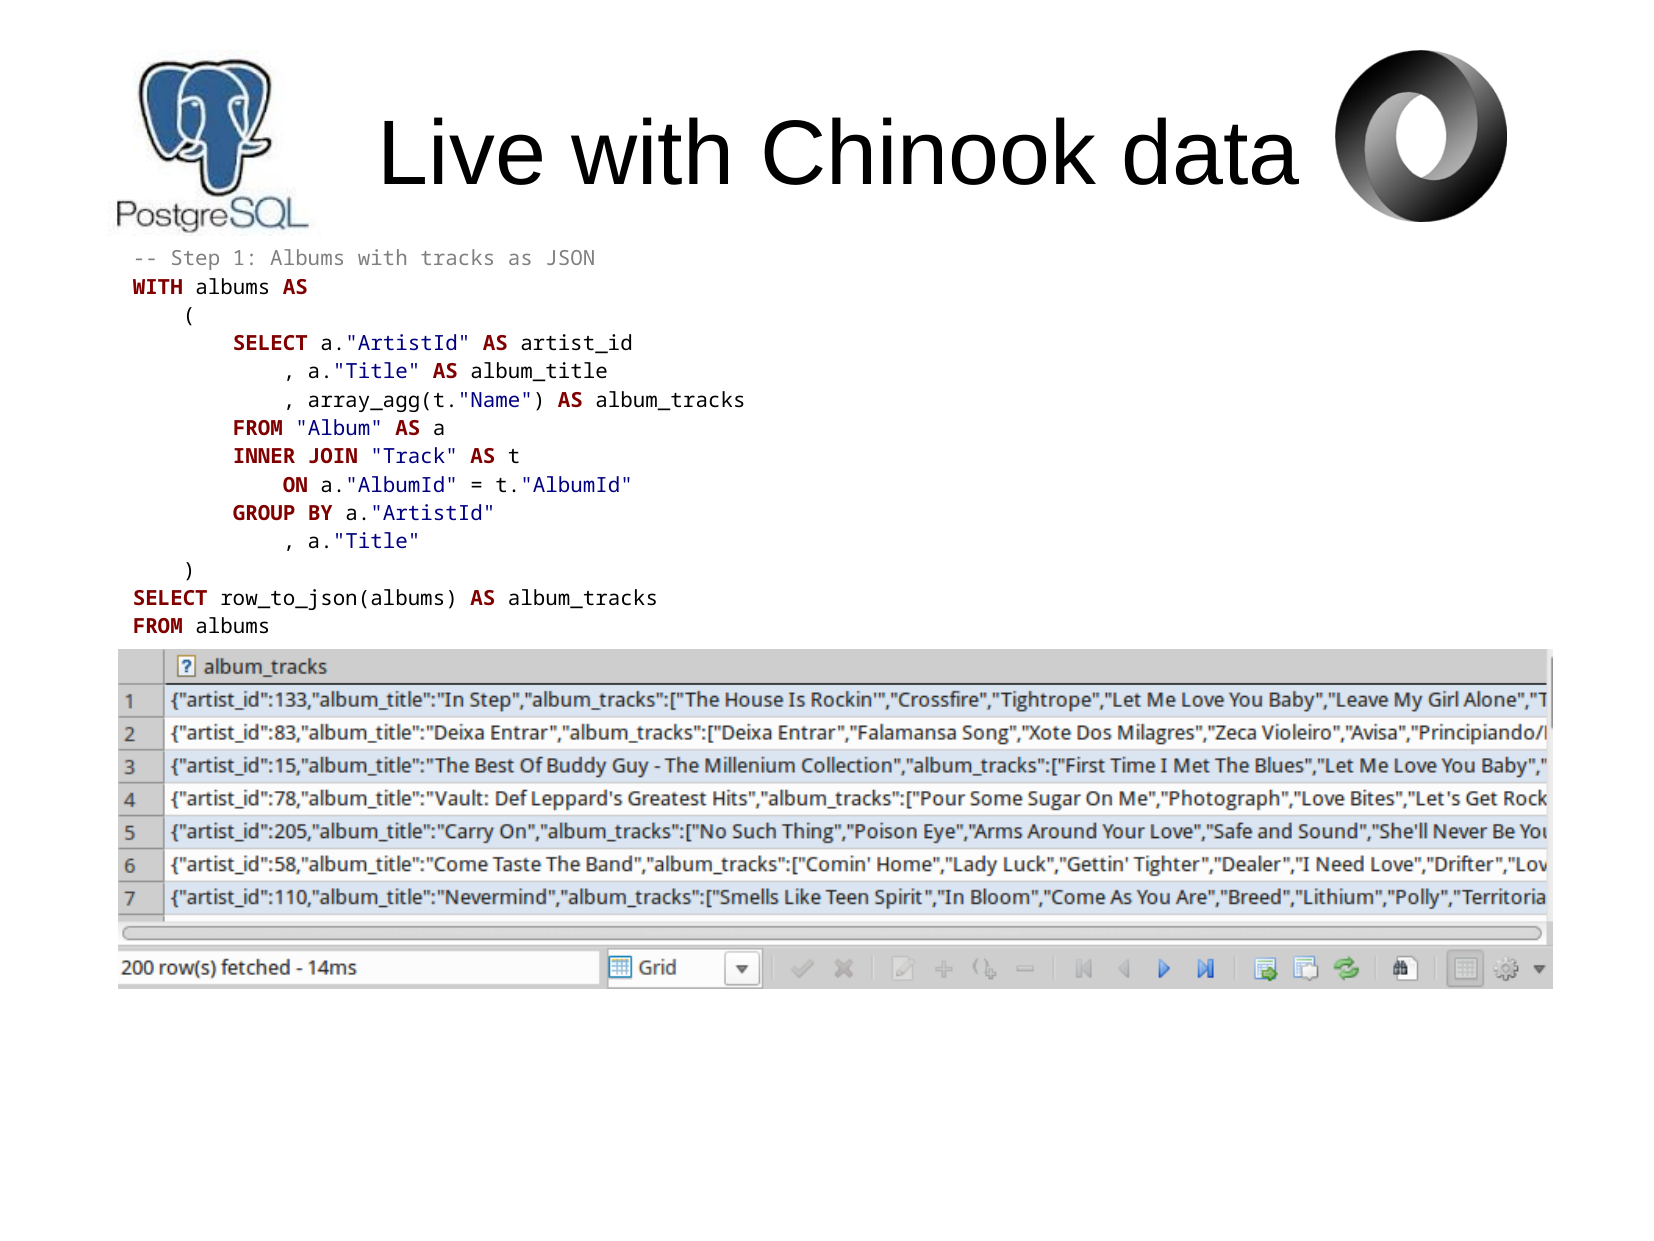

# Live with Chinook data
-- Step 1: Albums with tracks as JSON
WITH albums AS
 (
 SELECT a."ArtistId" AS artist_id
 , a."Title" AS album_title
 , array_agg(t."Name") AS album_tracks
 FROM "Album" AS a
 INNER JOIN "Track" AS t
 ON a."AlbumId" = t."AlbumId"
 GROUP BY a."ArtistId"
 , a."Title"
 )
SELECT row_to_json(albums) AS album_tracks
FROM albums
;